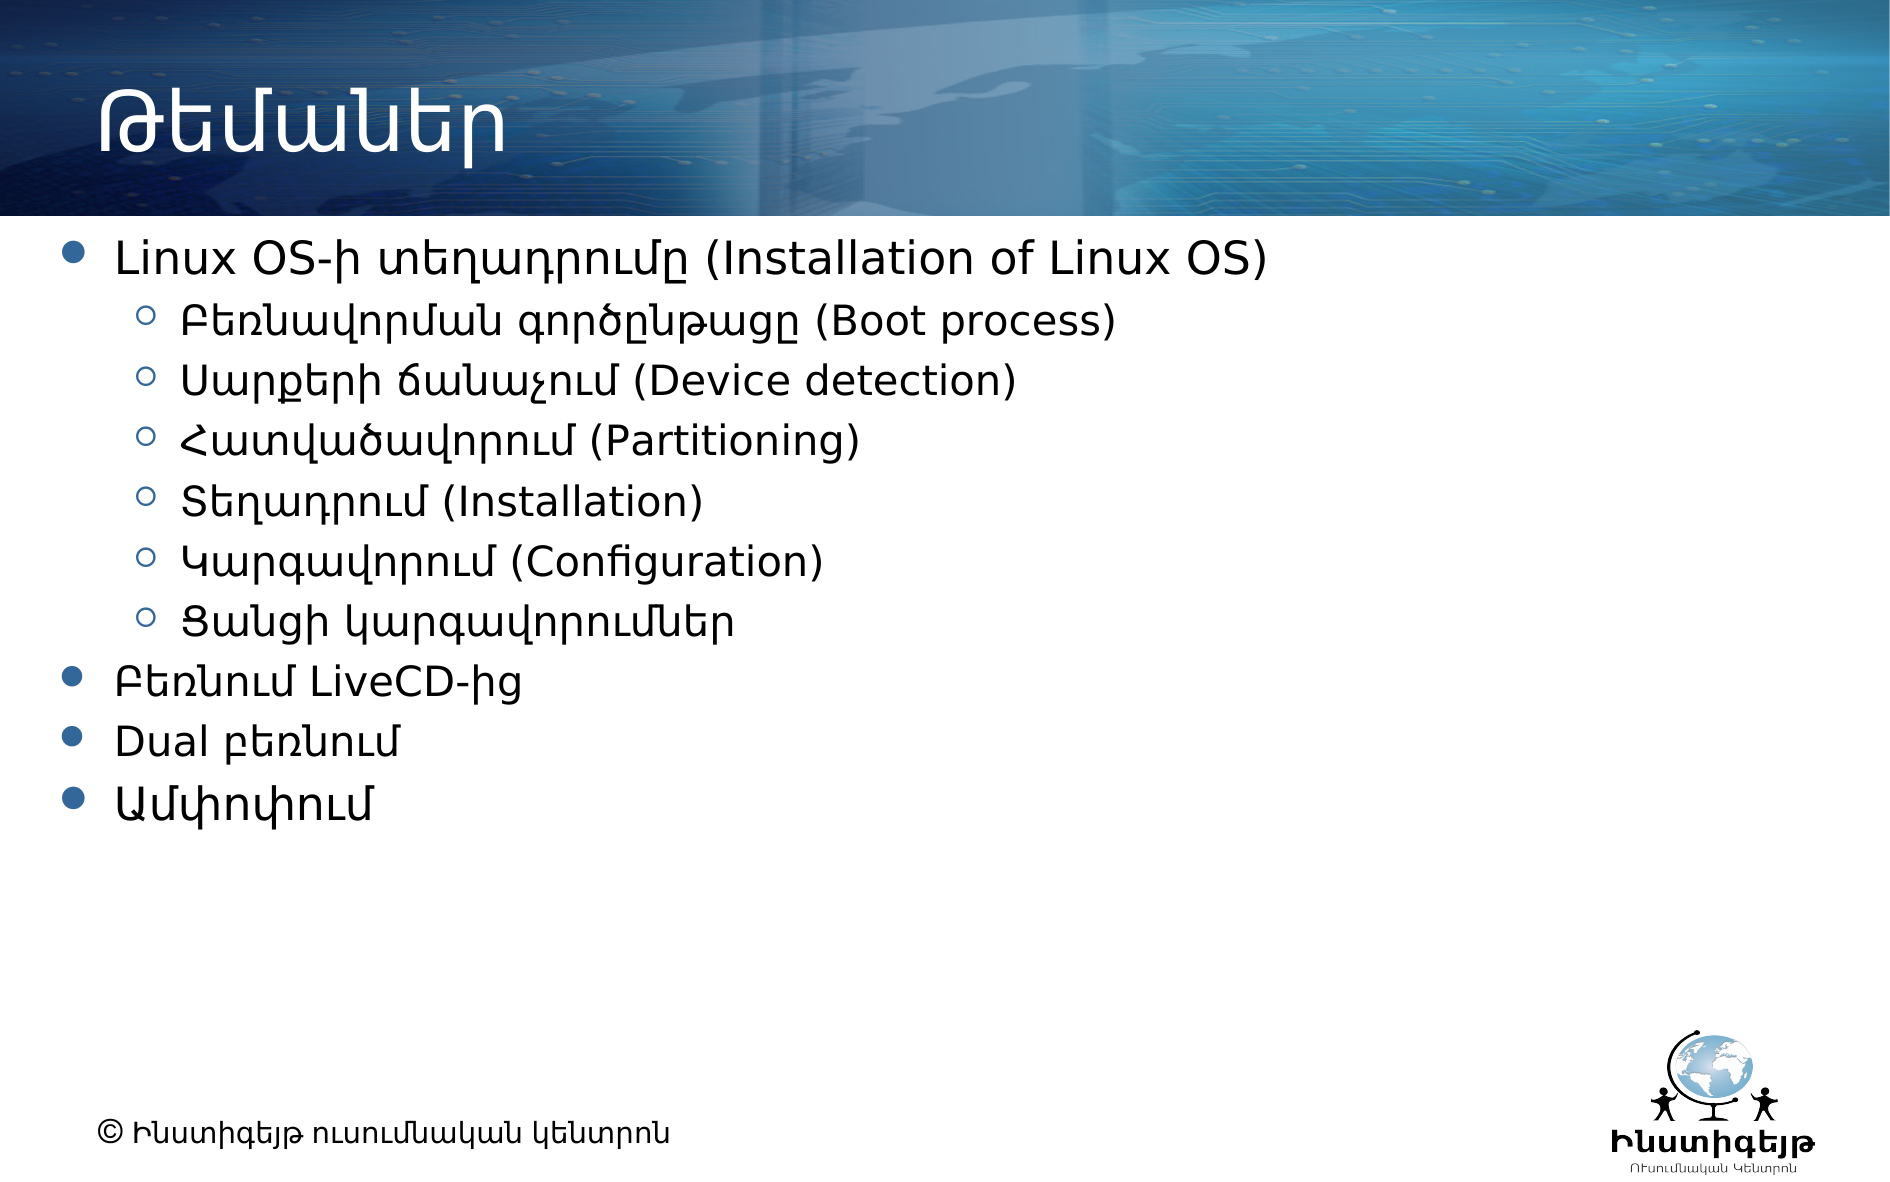

Թեմաներ
# Linux OS-ի տեղադրումը (Installation of Linux OS)
Բեռնավորման գործընթացը (Boot process)
Սարքերի ճանաչում (Device detection)
Հատվածավորում (Partitioning)
Տեղադրում (Installation)
Կարգավորում (Configuration)
Ցանցի կարգավորումներ
Բեռնում LiveCD-ից
Dual բեռնում
Ամփոփում